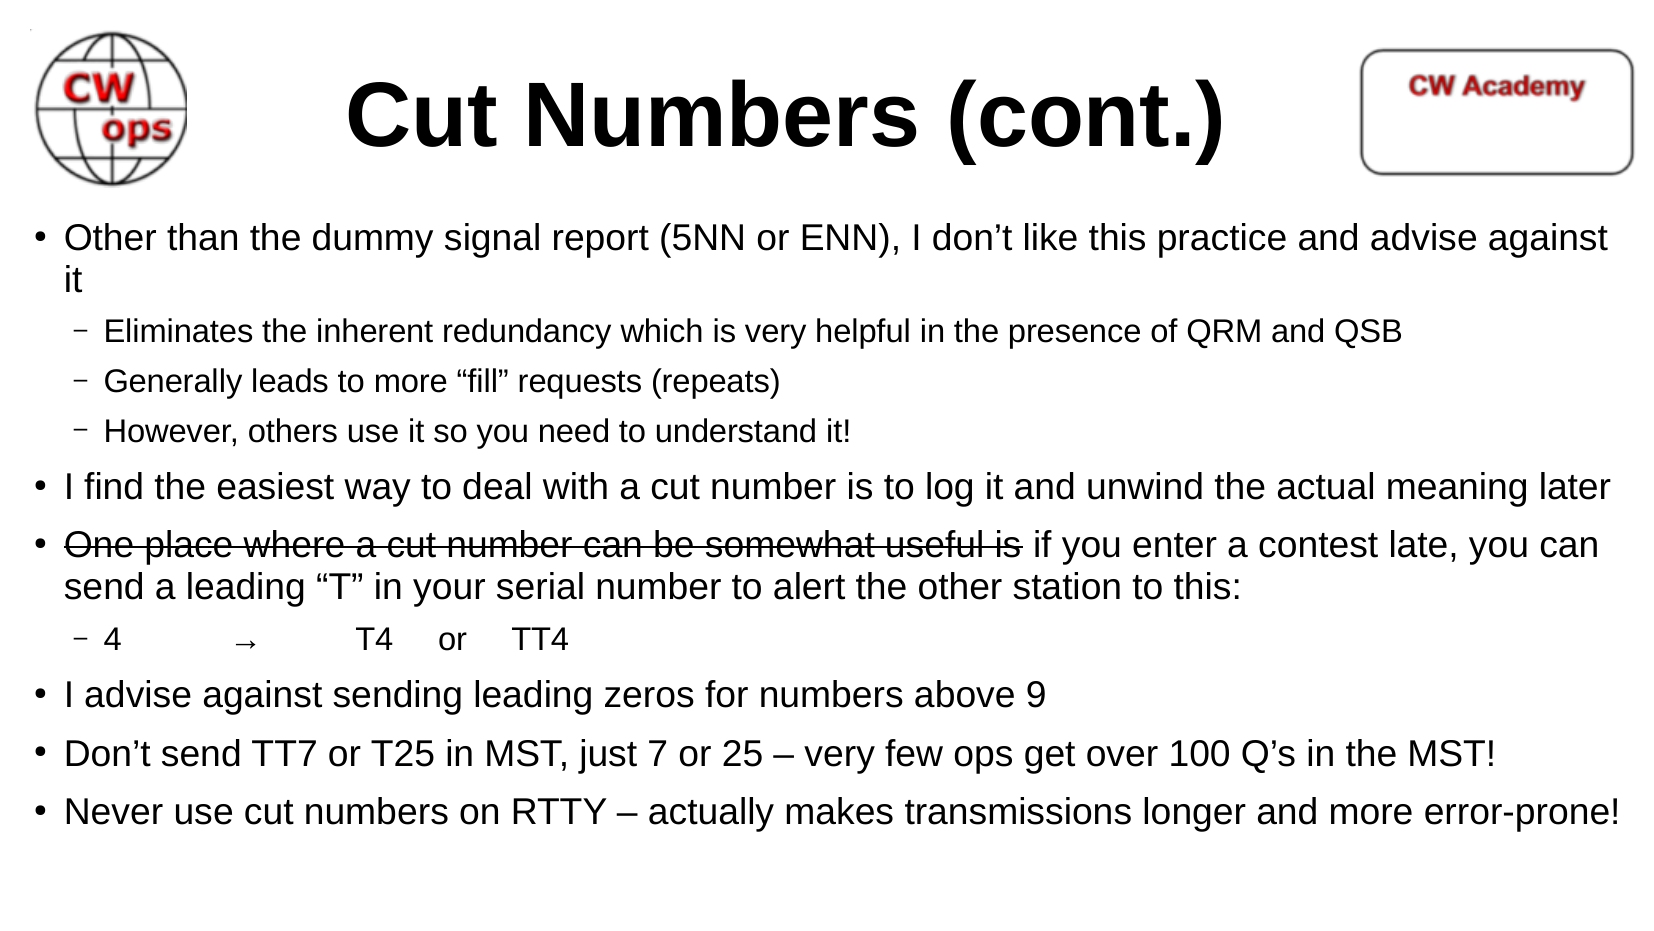

# Cut Numbers (cont.)
Other than the dummy signal report (5NN or ENN), I don’t like this practice and advise against it
Eliminates the inherent redundancy which is very helpful in the presence of QRM and QSB
Generally leads to more “fill” requests (repeats)
However, others use it so you need to understand it!
I find the easiest way to deal with a cut number is to log it and unwind the actual meaning later
One place where a cut number can be somewhat useful is if you enter a contest late, you can send a leading “T” in your serial number to alert the other station to this:
4				 		 		→			 		T4 or TT4
I advise against sending leading zeros for numbers above 9
Don’t send TT7 or T25 in MST, just 7 or 25 – very few ops get over 100 Q’s in the MST!
Never use cut numbers on RTTY – actually makes transmissions longer and more error-prone!